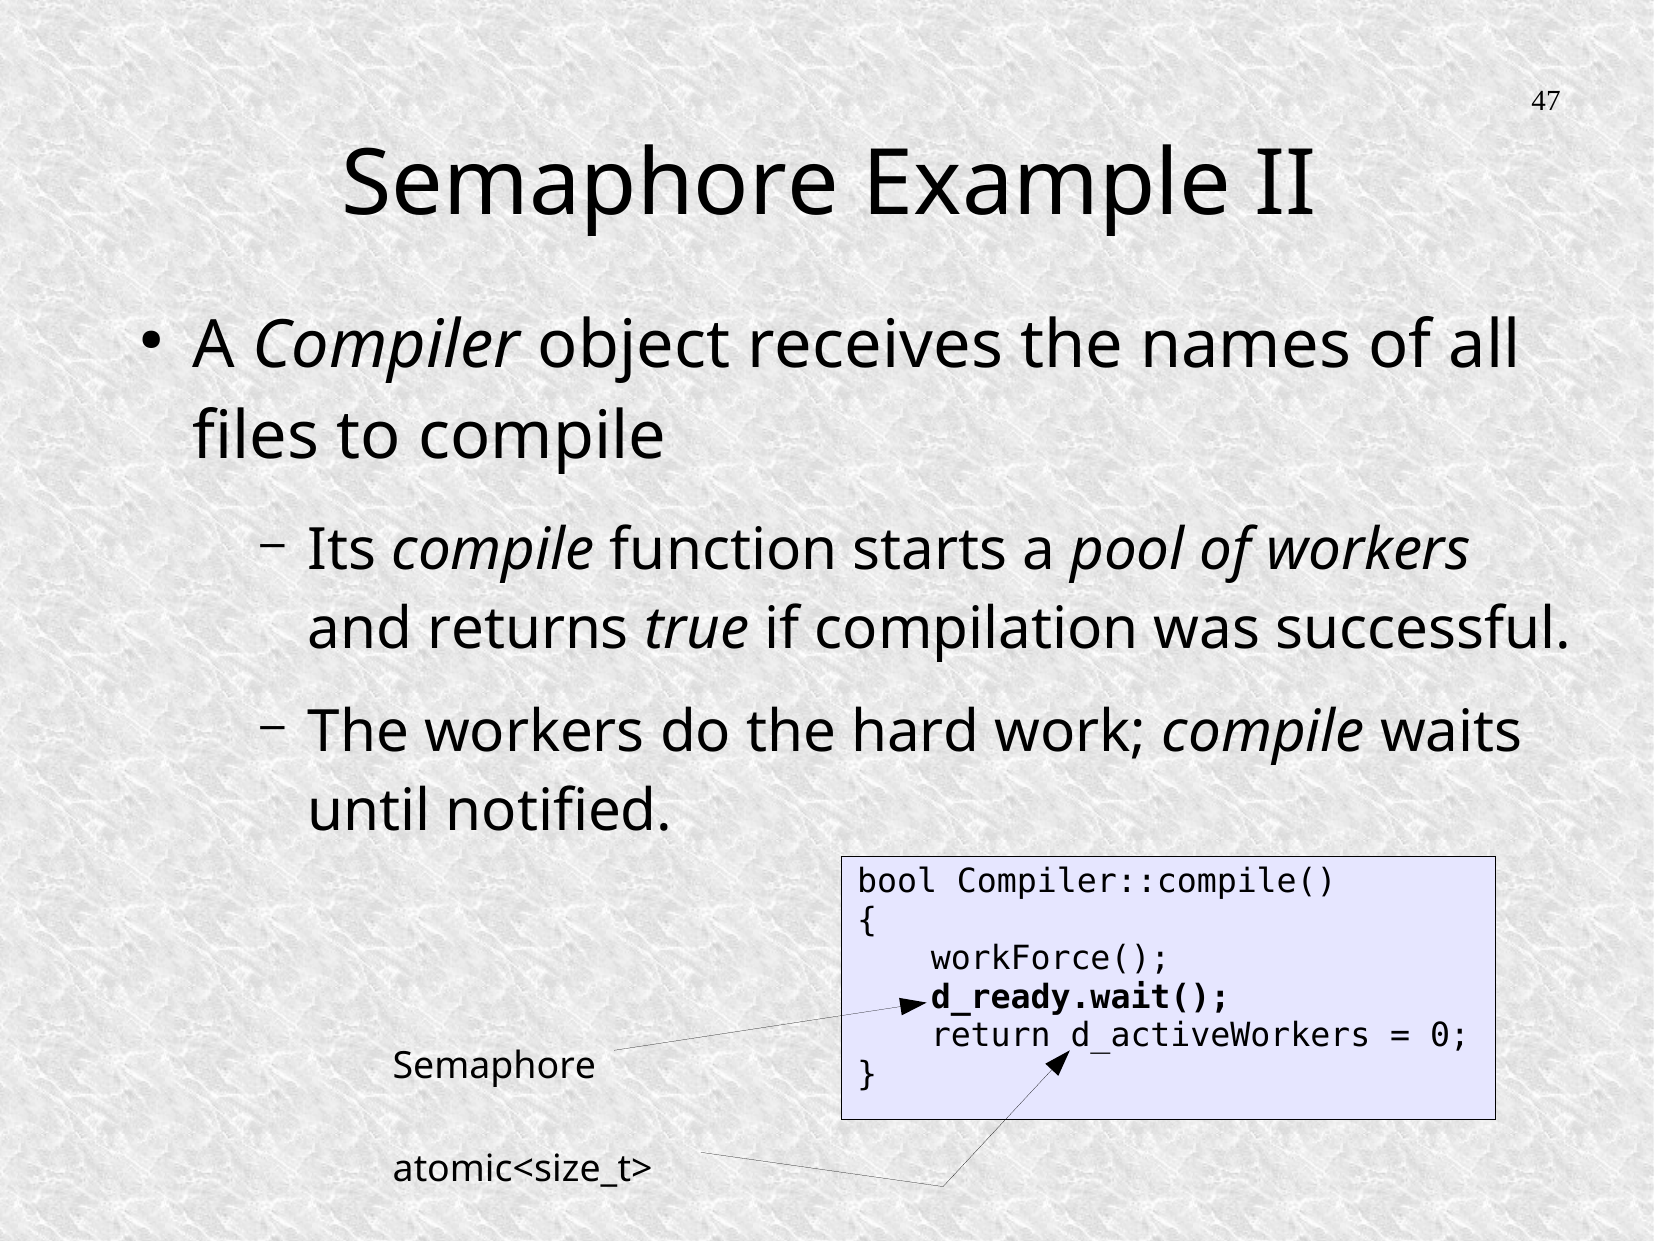

# Semaphore Example II
47
A Compiler object receives the names of all files to compile
Its compile function starts a pool of workers and returns true if compilation was successful.
The workers do the hard work; compile waits until notified.
bool Compiler::compile()
{
	workForce();
	d_ready.wait();
	return d_activeWorkers = 0;
}
Semaphore
atomic<size_t>